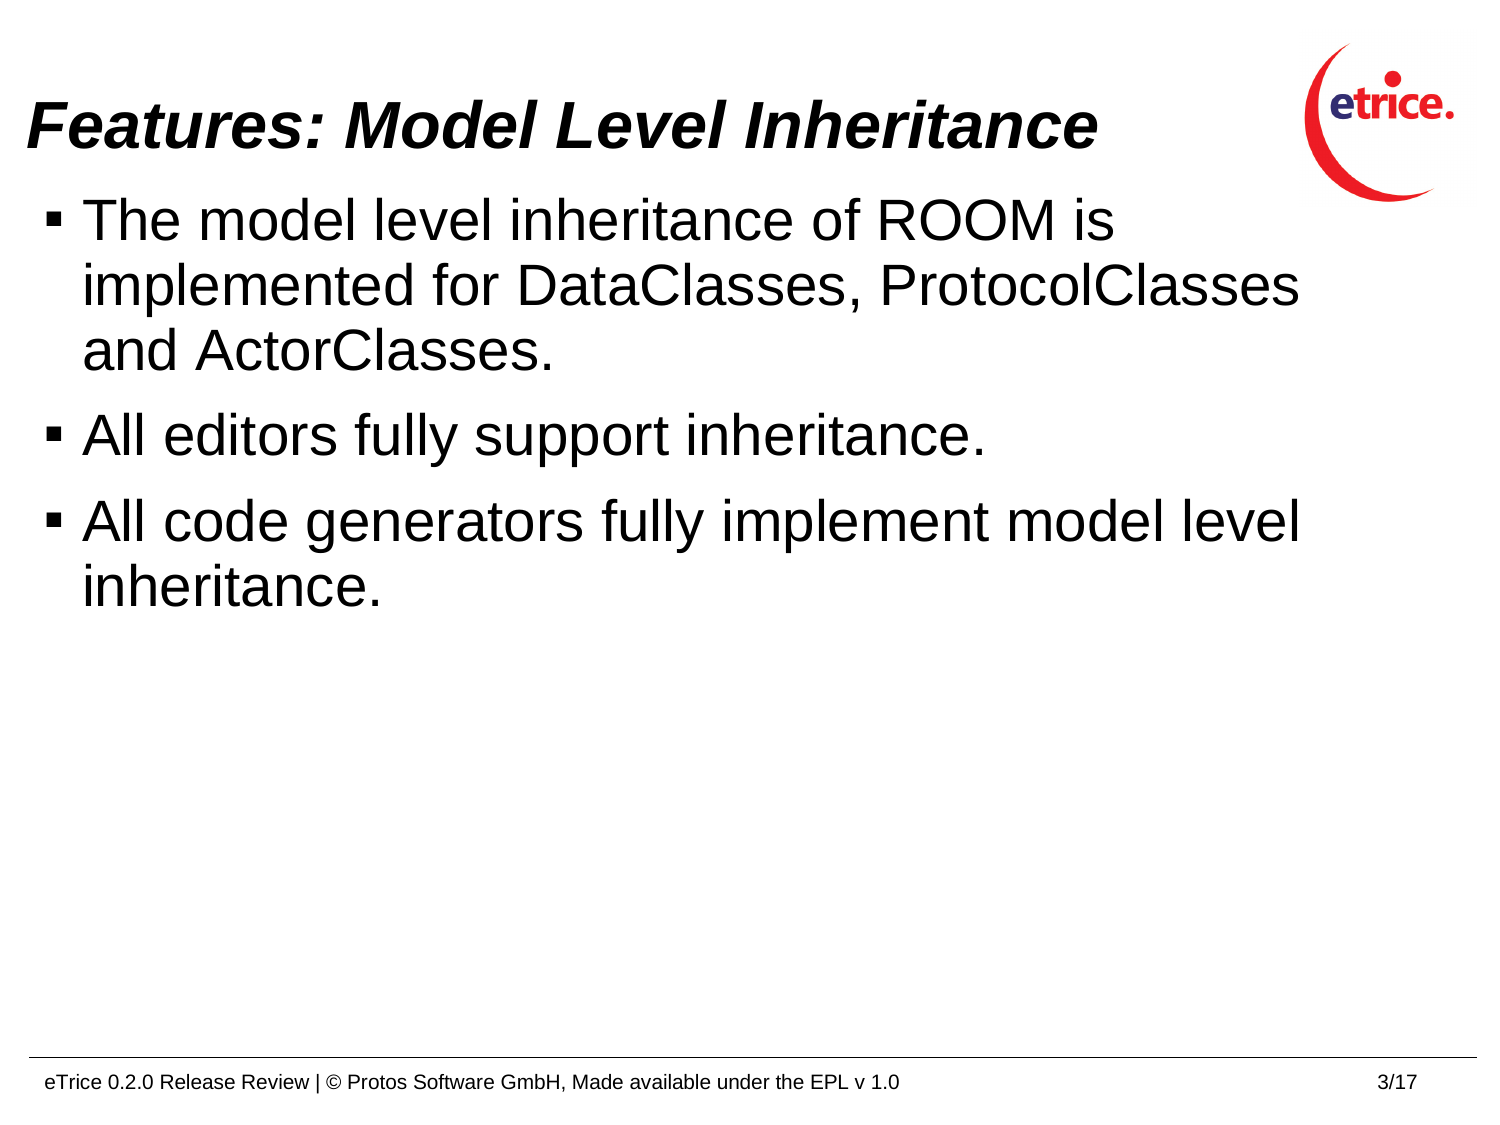

# Features: Model Level Inheritance
The model level inheritance of ROOM is implemented for DataClasses, ProtocolClasses and ActorClasses.
All editors fully support inheritance.
All code generators fully implement model level inheritance.